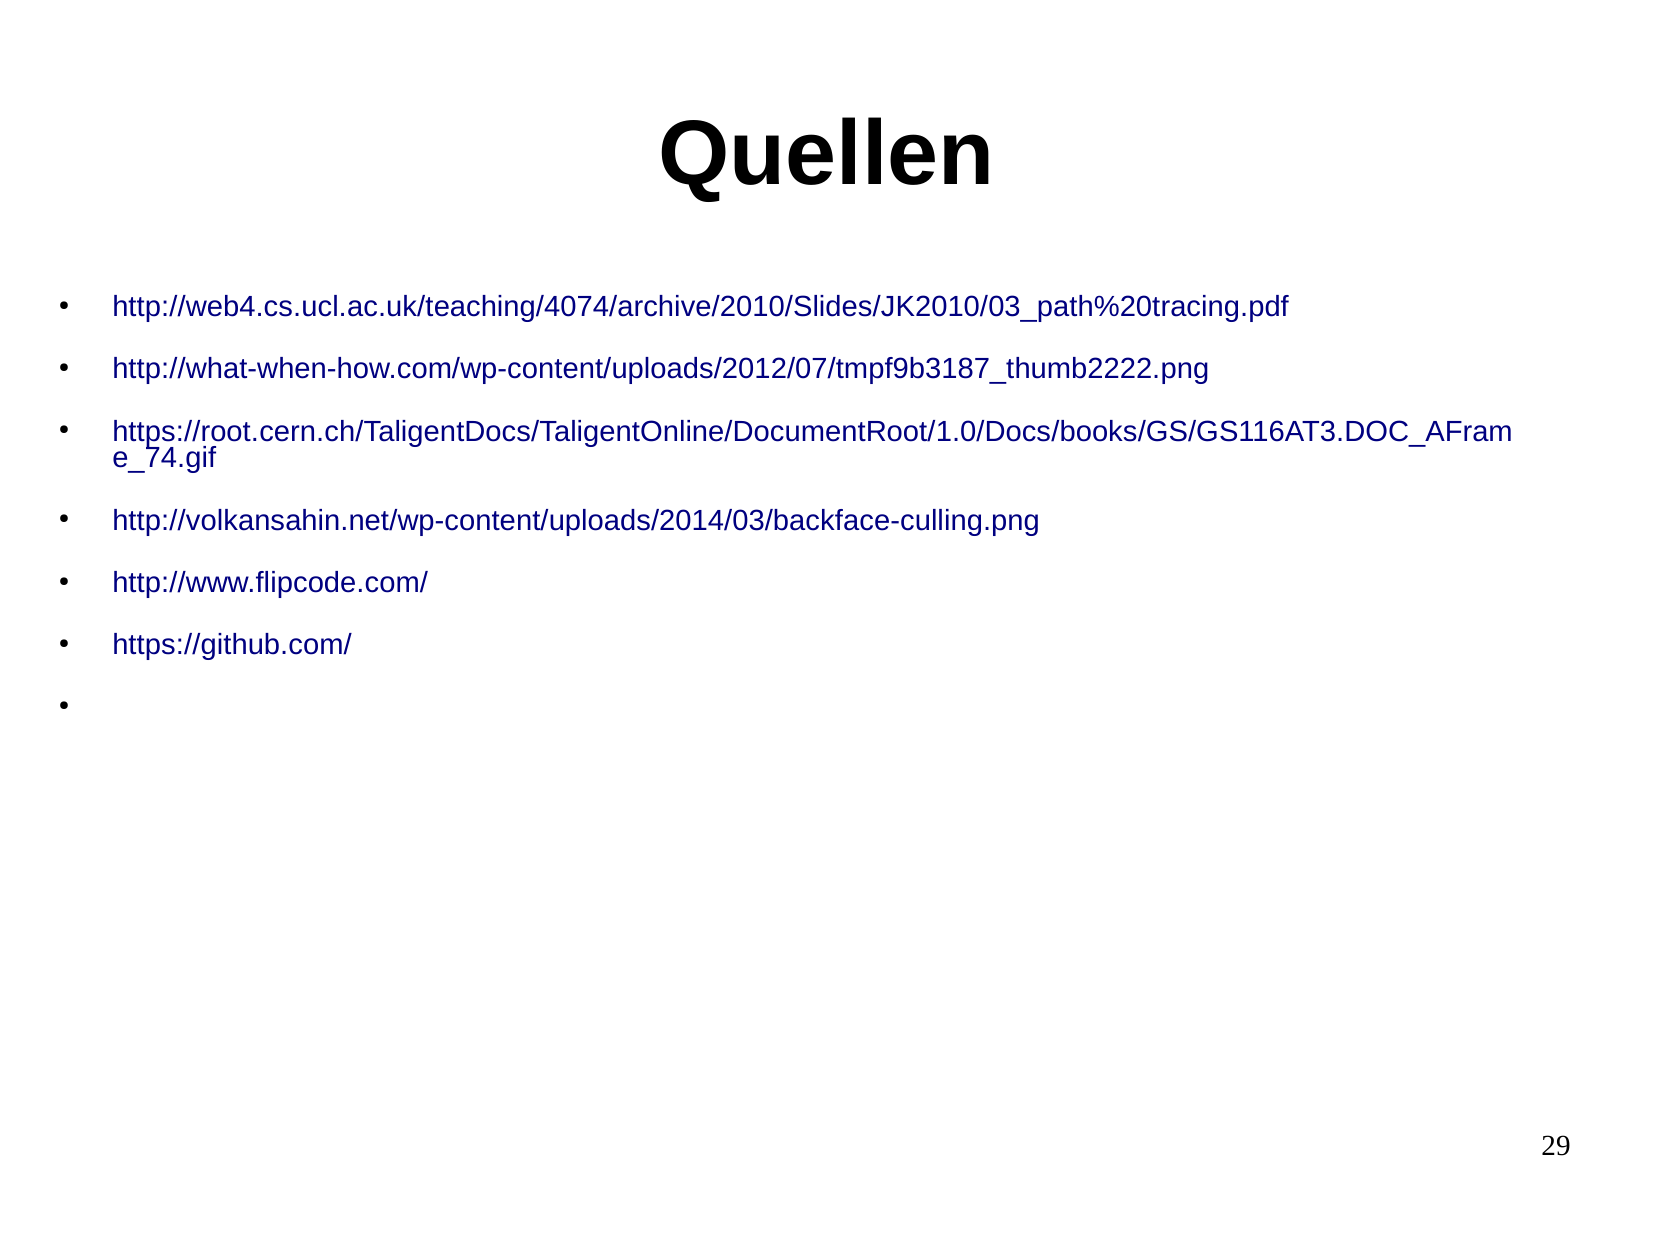

# Quellen
http://web4.cs.ucl.ac.uk/teaching/4074/archive/2010/Slides/JK2010/03_path%20tracing.pdf
http://what-when-how.com/wp-content/uploads/2012/07/tmpf9b3187_thumb2222.png
https://root.cern.ch/TaligentDocs/TaligentOnline/DocumentRoot/1.0/Docs/books/GS/GS116AT3.DOC_AFrame_74.gif
http://volkansahin.net/wp-content/uploads/2014/03/backface-culling.png
http://www.flipcode.com/
https://github.com/
29